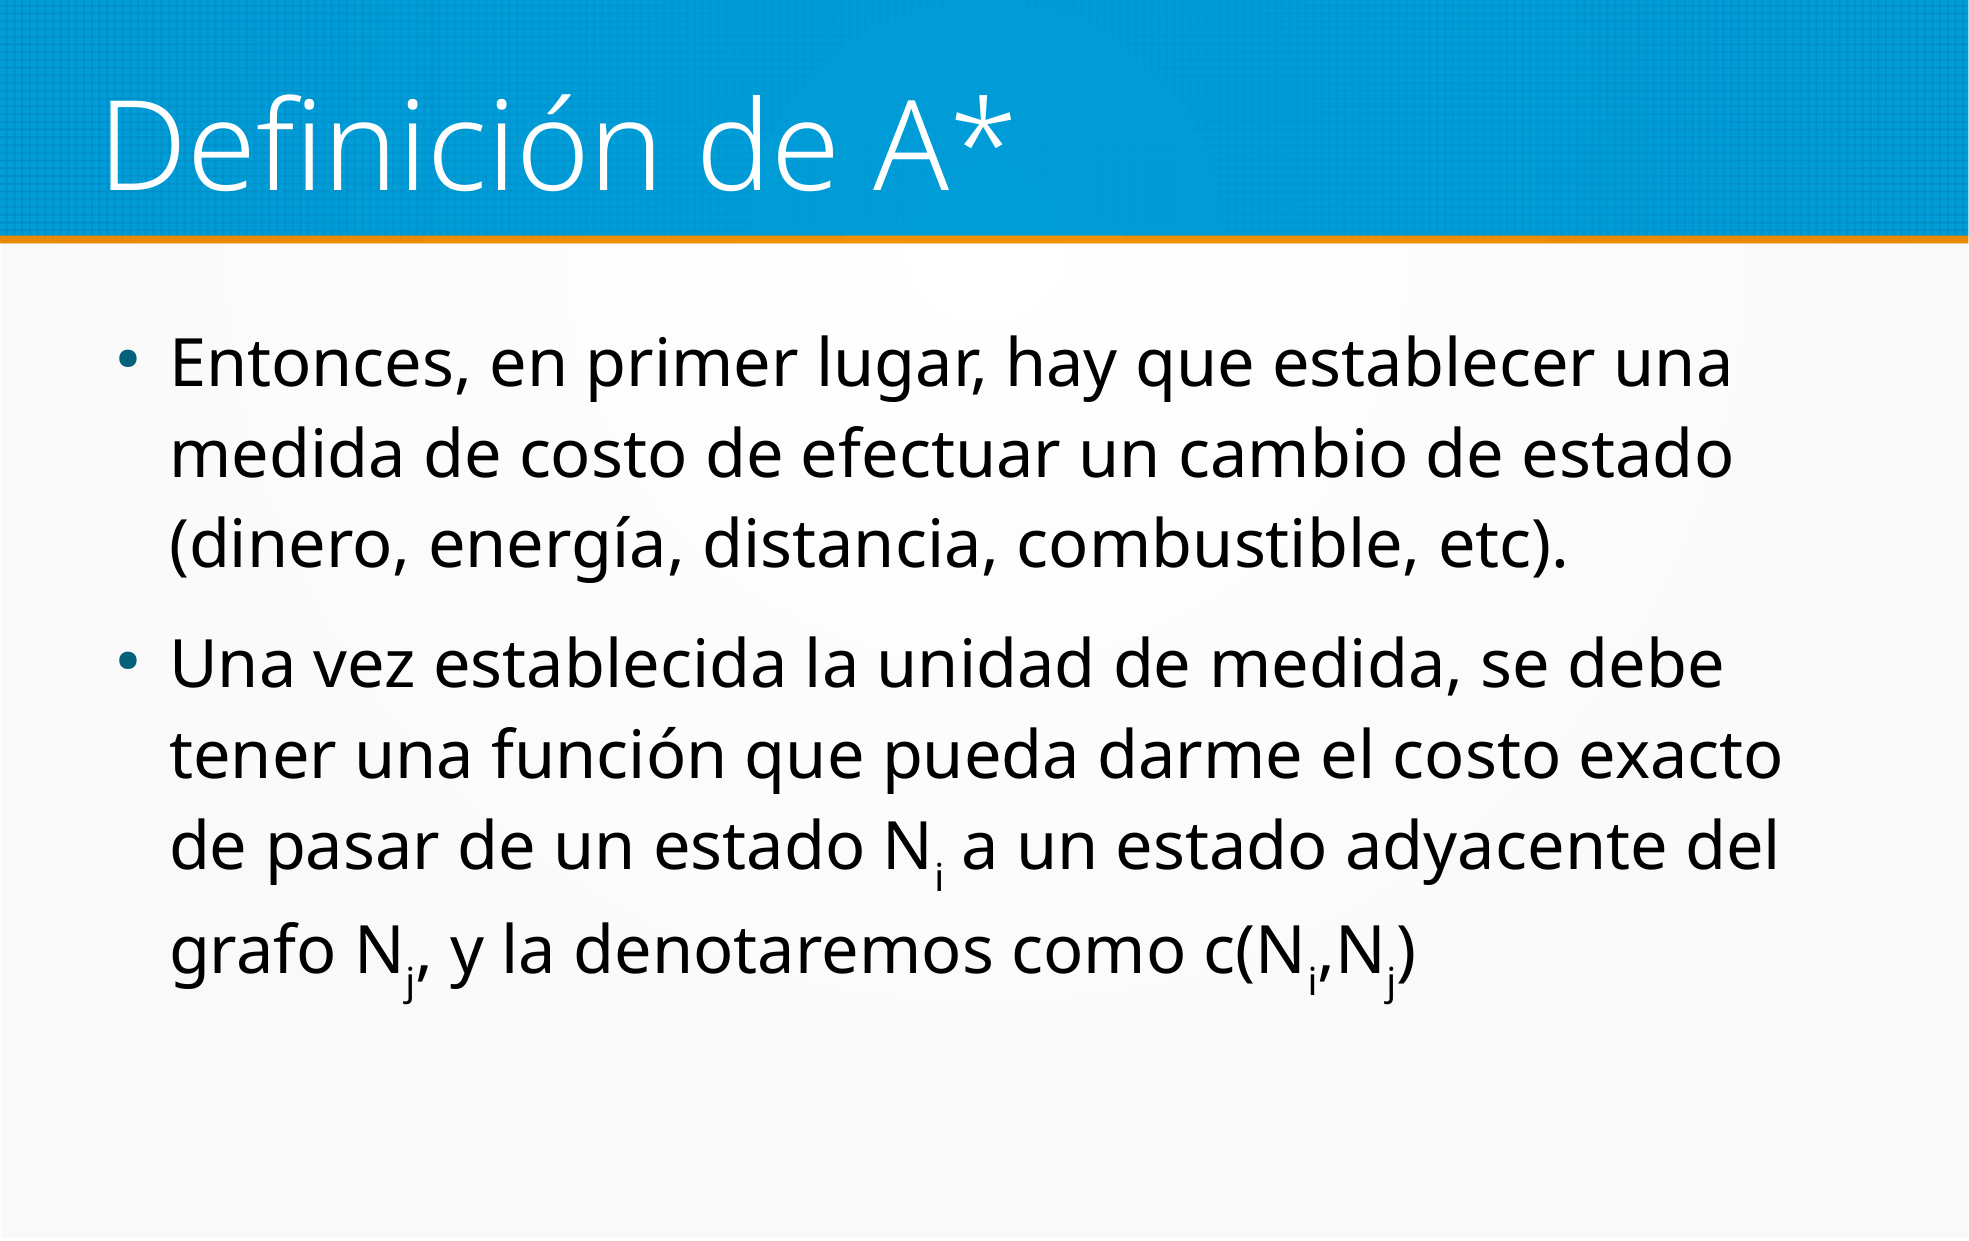

# Definición de A*
Entonces, en primer lugar, hay que establecer una medida de costo de efectuar un cambio de estado (dinero, energía, distancia, combustible, etc).
Una vez establecida la unidad de medida, se debe tener una función que pueda darme el costo exacto de pasar de un estado Ni a un estado adyacente del grafo Nj, y la denotaremos como c(Ni,Nj)